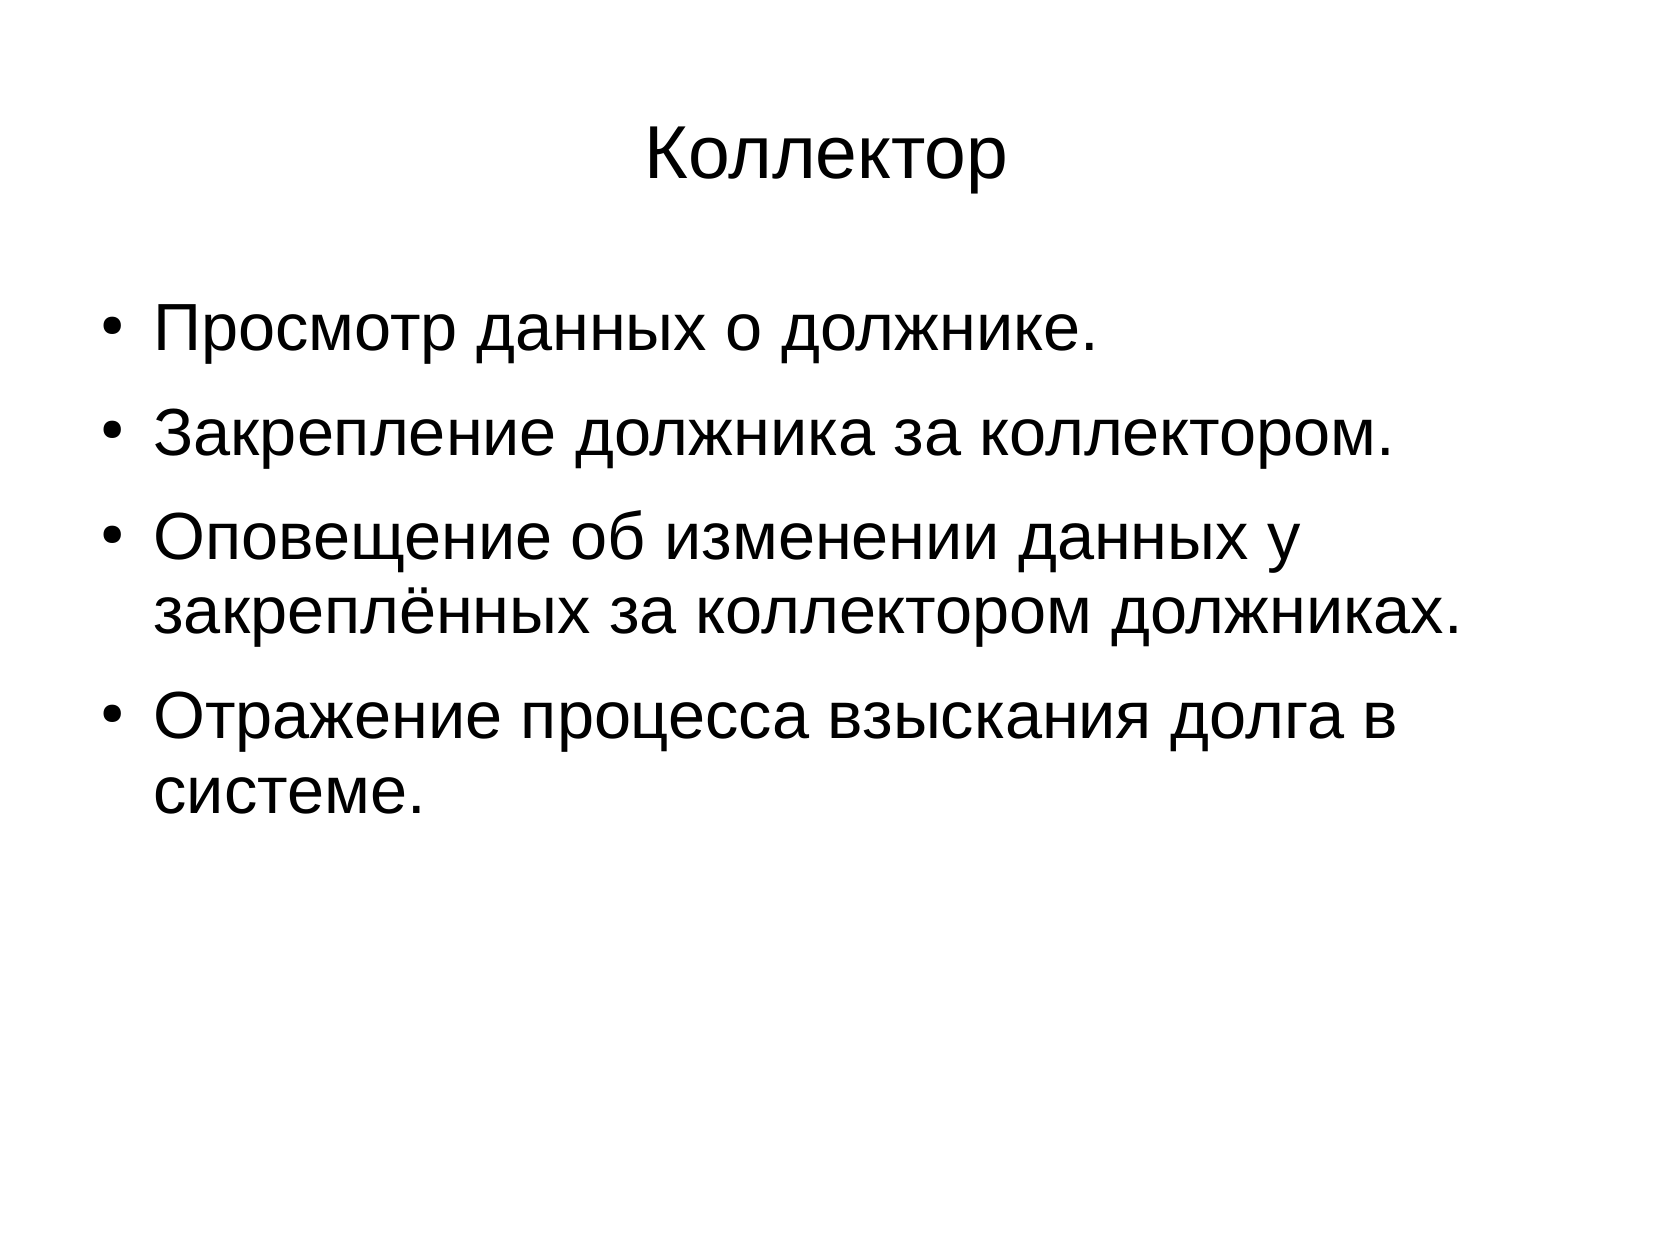

# Коллектор
Просмотр данных о должнике.
Закрепление должника за коллектором.
Оповещение об изменении данных у закреплённых за коллектором должниках.
Отражение процесса взыскания долга в системе.